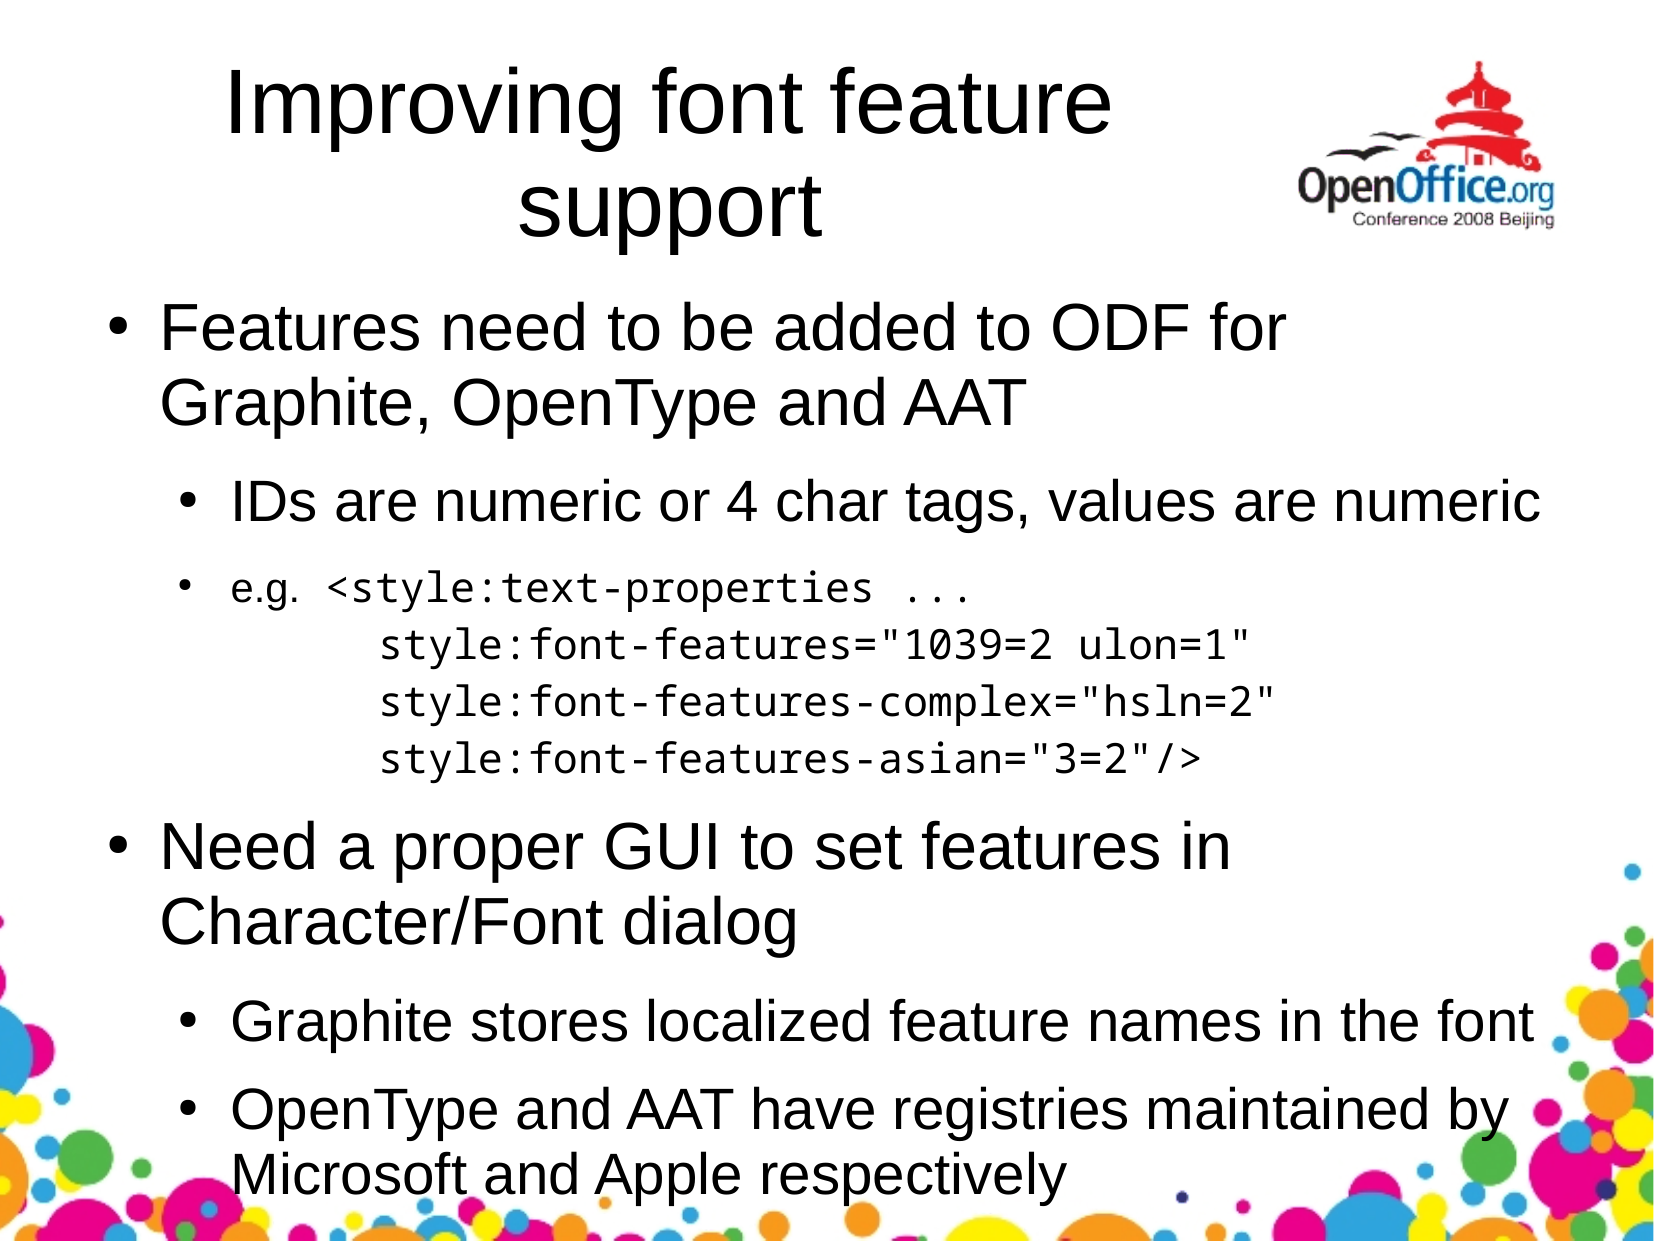

# Improving font feature support
Features need to be added to ODF for Graphite, OpenType and AAT
IDs are numeric or 4 char tags, values are numeric
e.g. <style:text-properties ...
		style:font-features="1039=2 ulon=1"
		style:font-features-complex="hsln=2"
		style:font-features-asian="3=2"/>
Need a proper GUI to set features in Character/Font dialog
Graphite stores localized feature names in the font
OpenType and AAT have registries maintained by Microsoft and Apple respectively